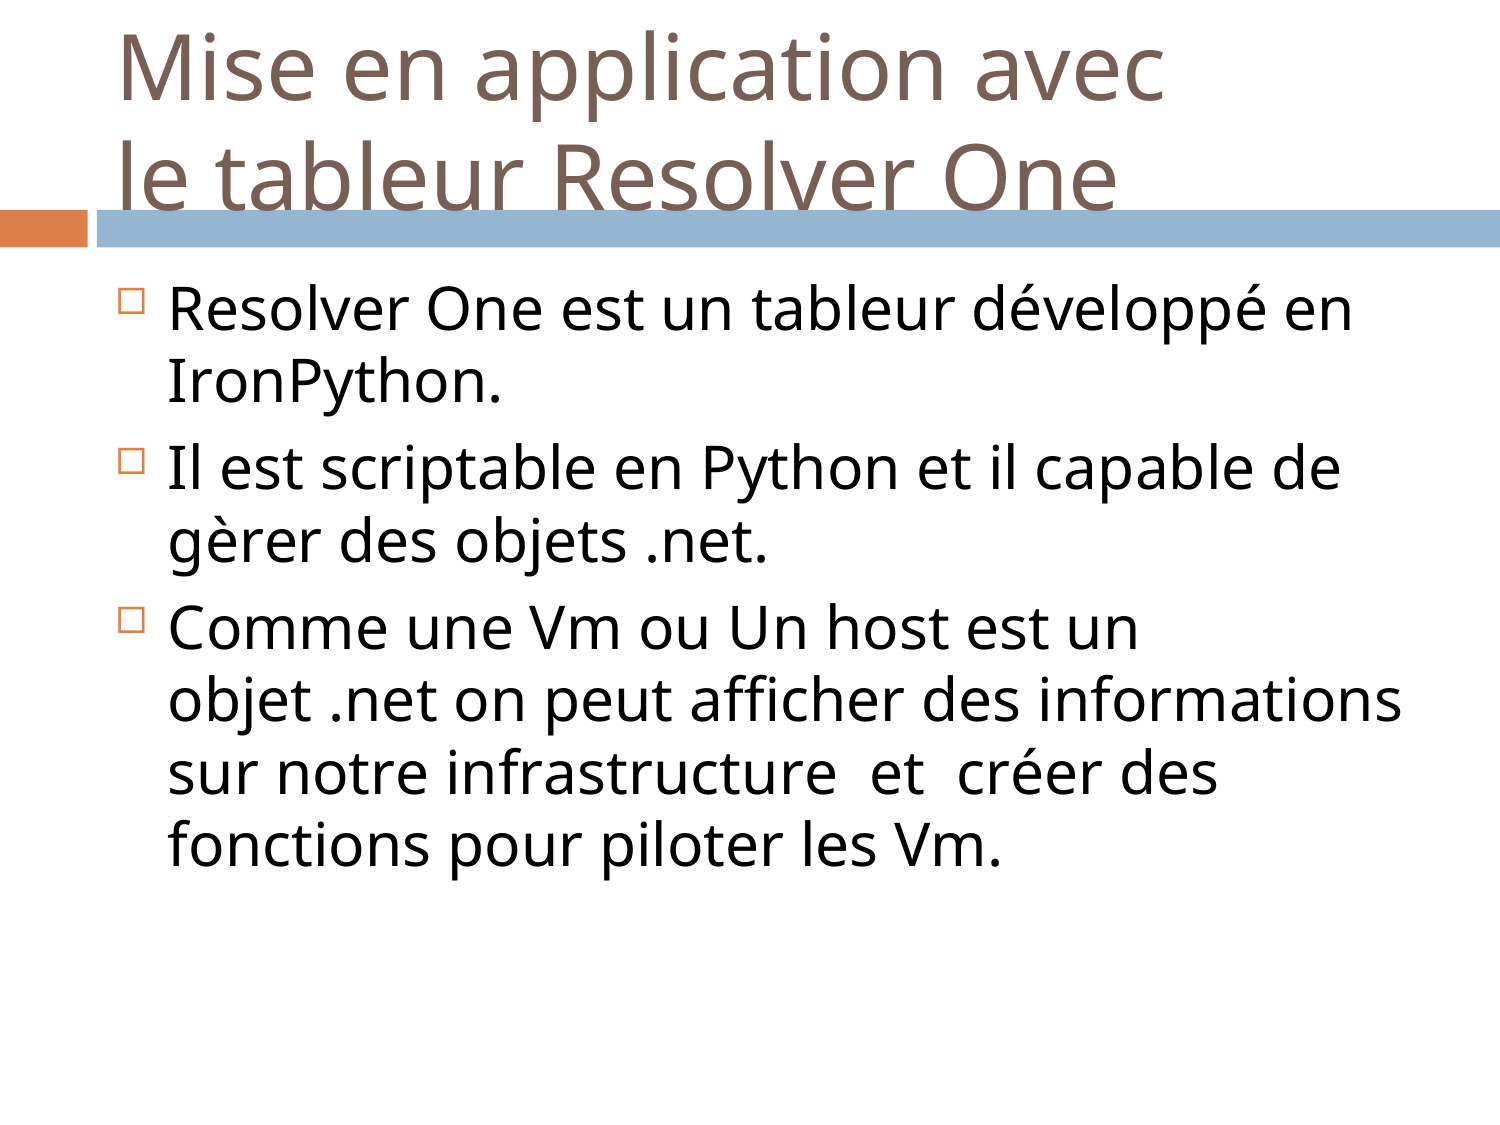

# Mise en application avec le tableur Resolver One
Resolver One est un tableur développé en IronPython.
Il est scriptable en Python et il capable de gèrer des objets .net.
Comme une Vm ou Un host est un objet .net on peut afficher des informations sur notre infrastructure et créer des fonctions pour piloter les Vm.